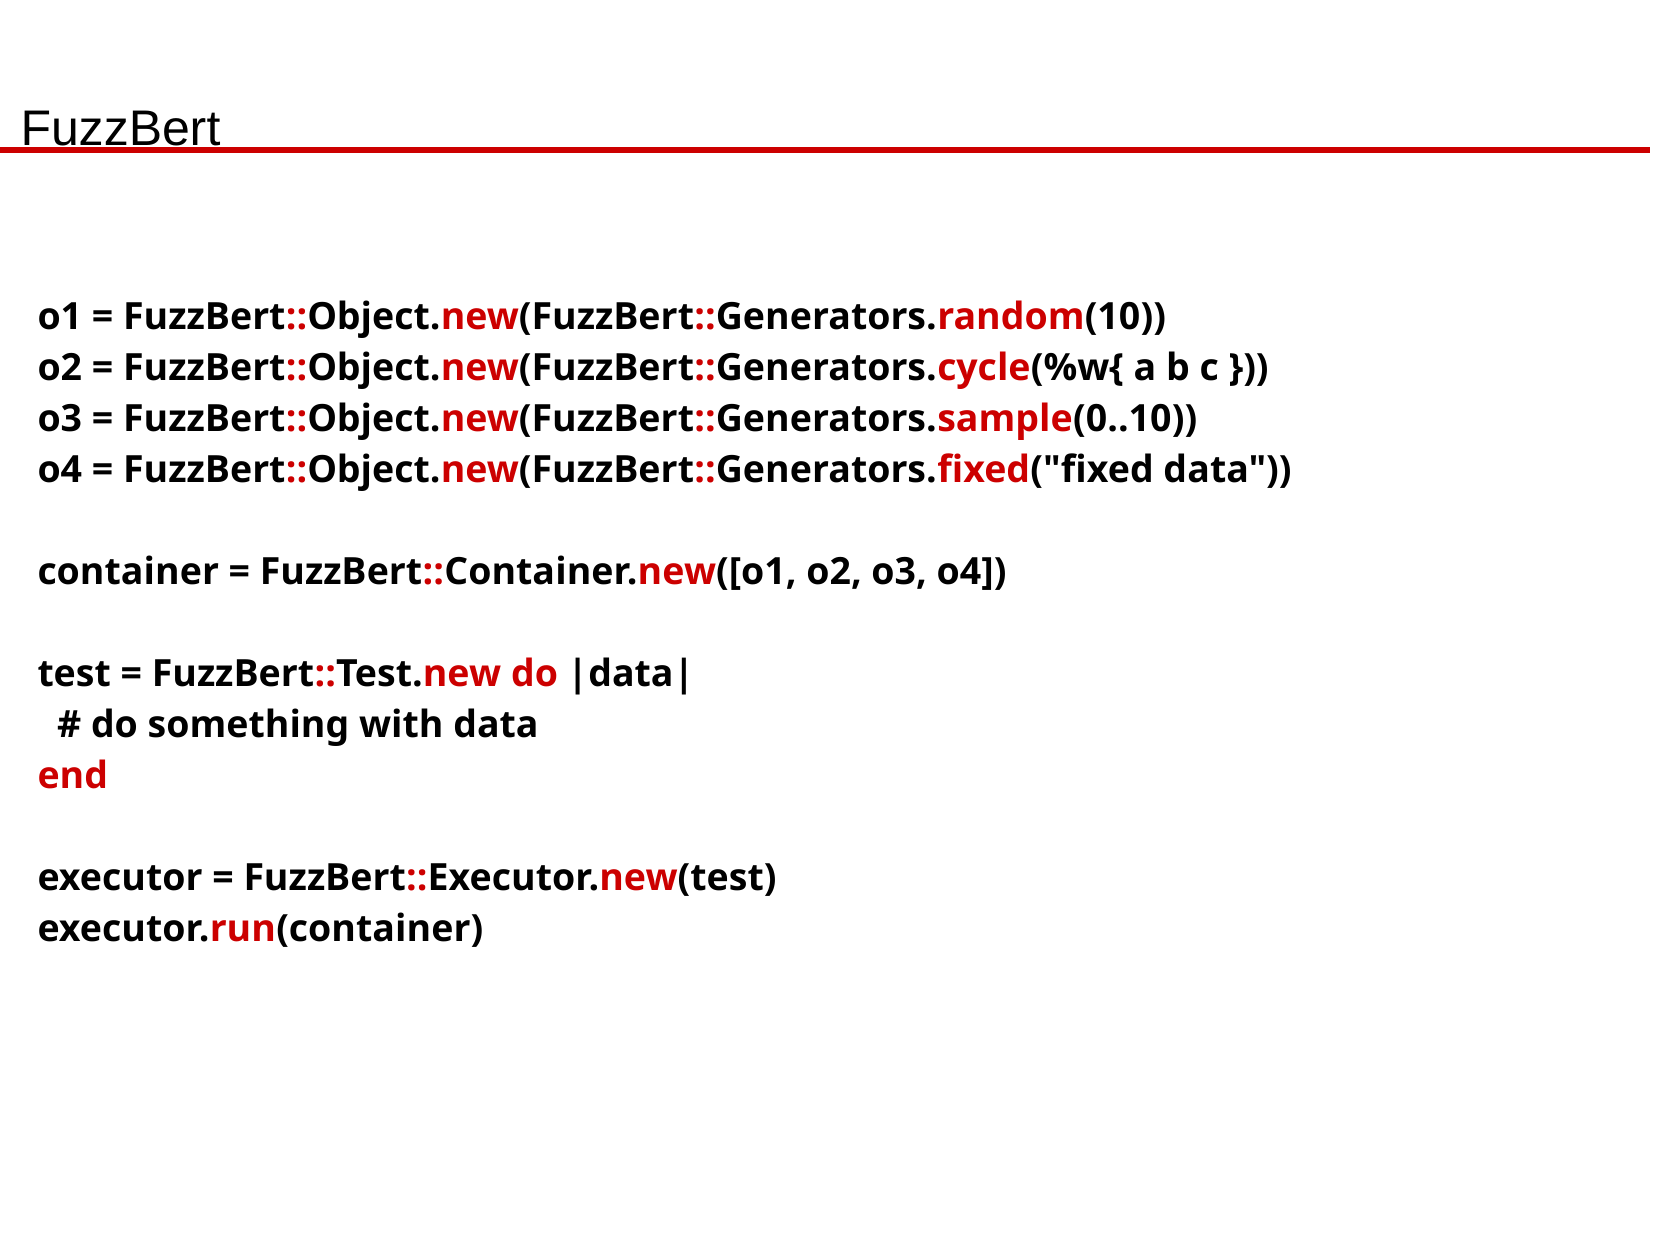

#
FuzzBert
o1 = FuzzBert::Object.new(FuzzBert::Generators.random(10))
o2 = FuzzBert::Object.new(FuzzBert::Generators.cycle(%w{ a b c }))
o3 = FuzzBert::Object.new(FuzzBert::Generators.sample(0..10))
o4 = FuzzBert::Object.new(FuzzBert::Generators.fixed("fixed data"))
container = FuzzBert::Container.new([o1, o2, o3, o4])
test = FuzzBert::Test.new do |data|
 # do something with data
end
executor = FuzzBert::Executor.new(test)
executor.run(container)